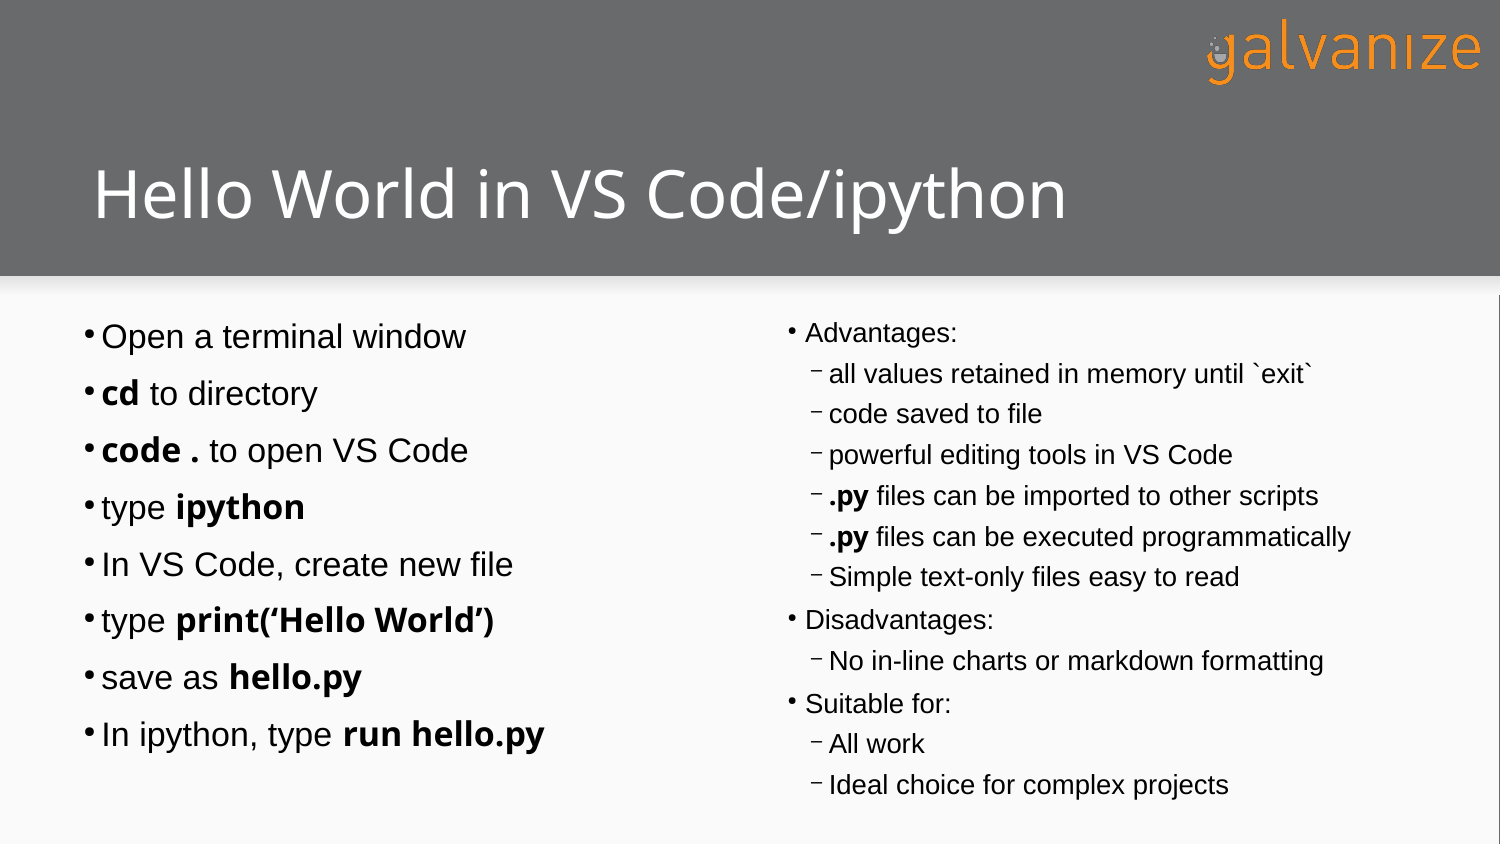

# Hello World in VS Code/ipython
Open a terminal window
cd to directory
code . to open VS Code
type ipython
In VS Code, create new file
type print(‘Hello World’)
save as hello.py
In ipython, type run hello.py
Advantages:
all values retained in memory until `exit`
code saved to file
powerful editing tools in VS Code
.py files can be imported to other scripts
.py files can be executed programmatically
Simple text-only files easy to read
Disadvantages:
No in-line charts or markdown formatting
Suitable for:
All work
Ideal choice for complex projects